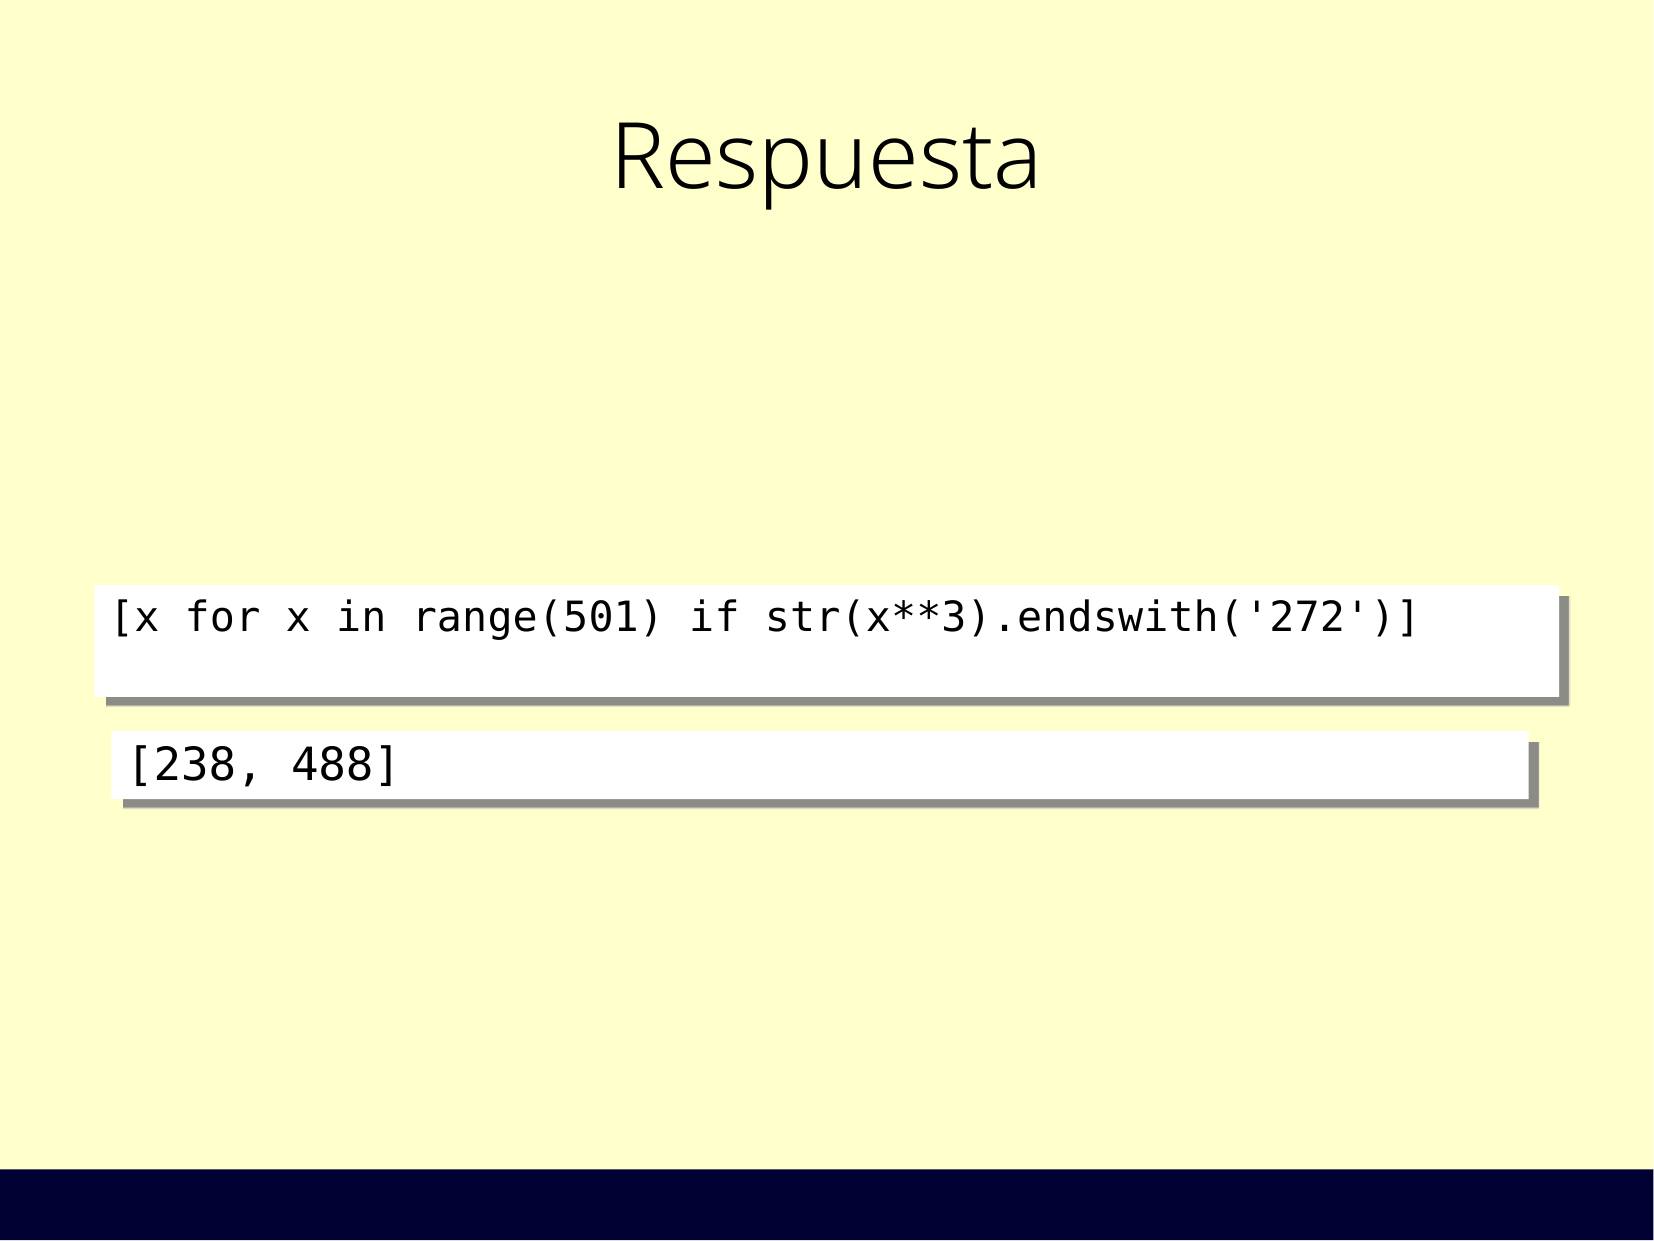

# Respuesta
[x for x in range(501) if str(x**3).endswith('272')]
[238, 488]